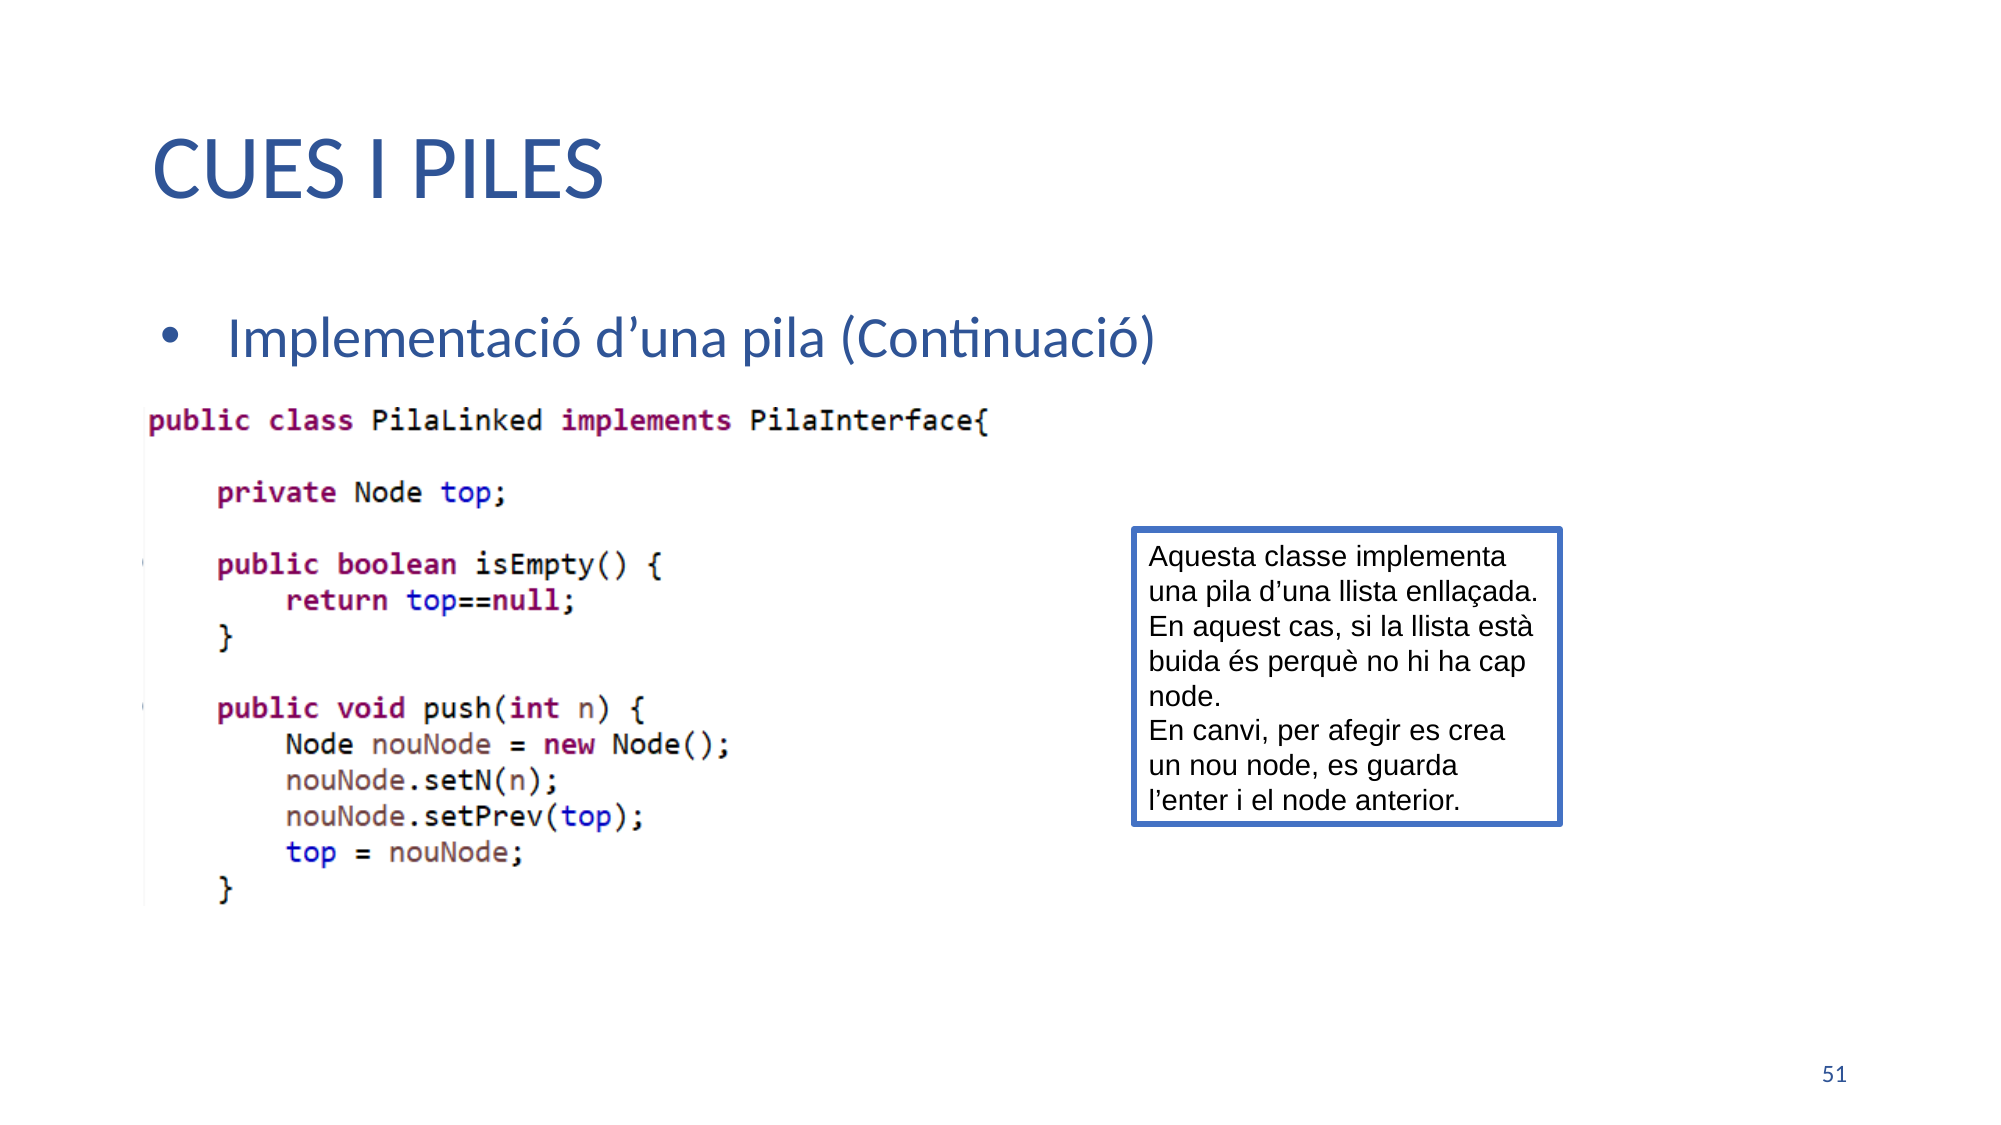

# CUES I PILES
Implementació d’una pila (Continuació)
Aquesta classe implementa una pila d’una llista enllaçada.
En aquest cas, si la llista està buida és perquè no hi ha cap node.
En canvi, per afegir es crea un nou node, es guarda l’enter i el node anterior.